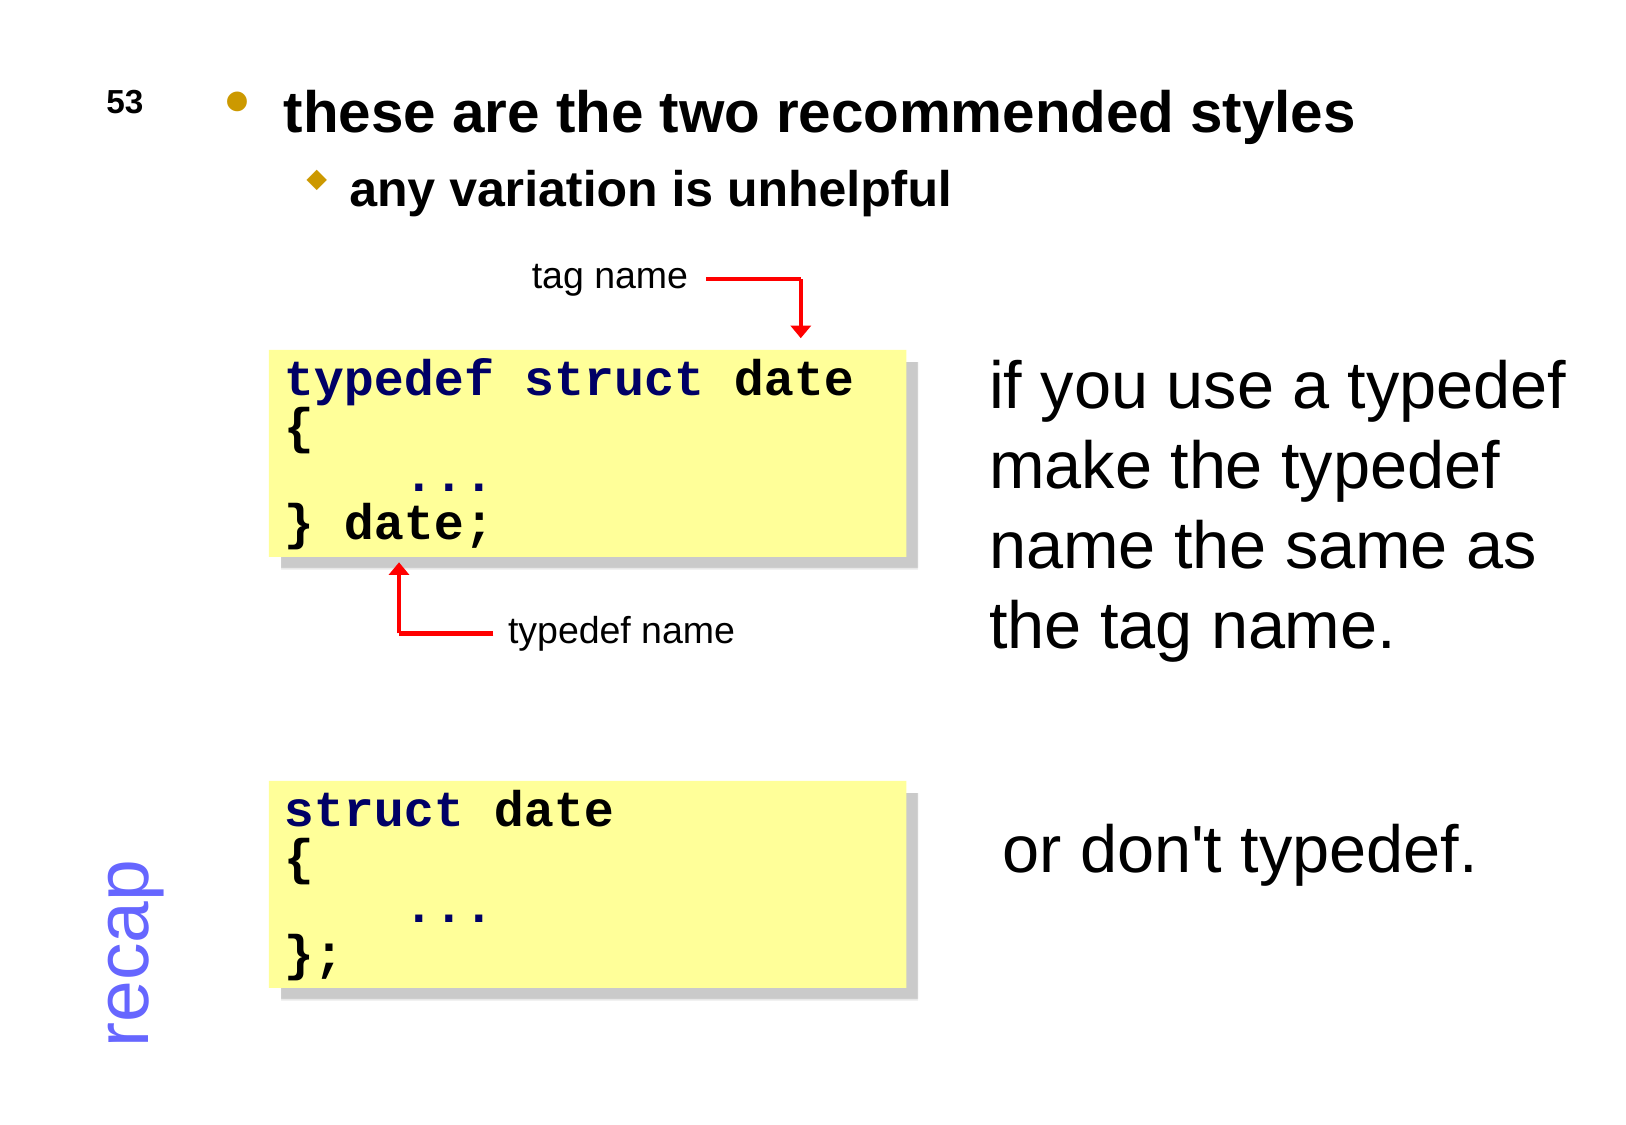

53
these are the two recommended styles
any variation is unhelpful
tag name
if you use a typedef
make the typedef
name the same as
the tag name.
typedef struct date
{
 ...
} date;
# recap
typedef name
struct date
{
 ...
};
or don't typedef.